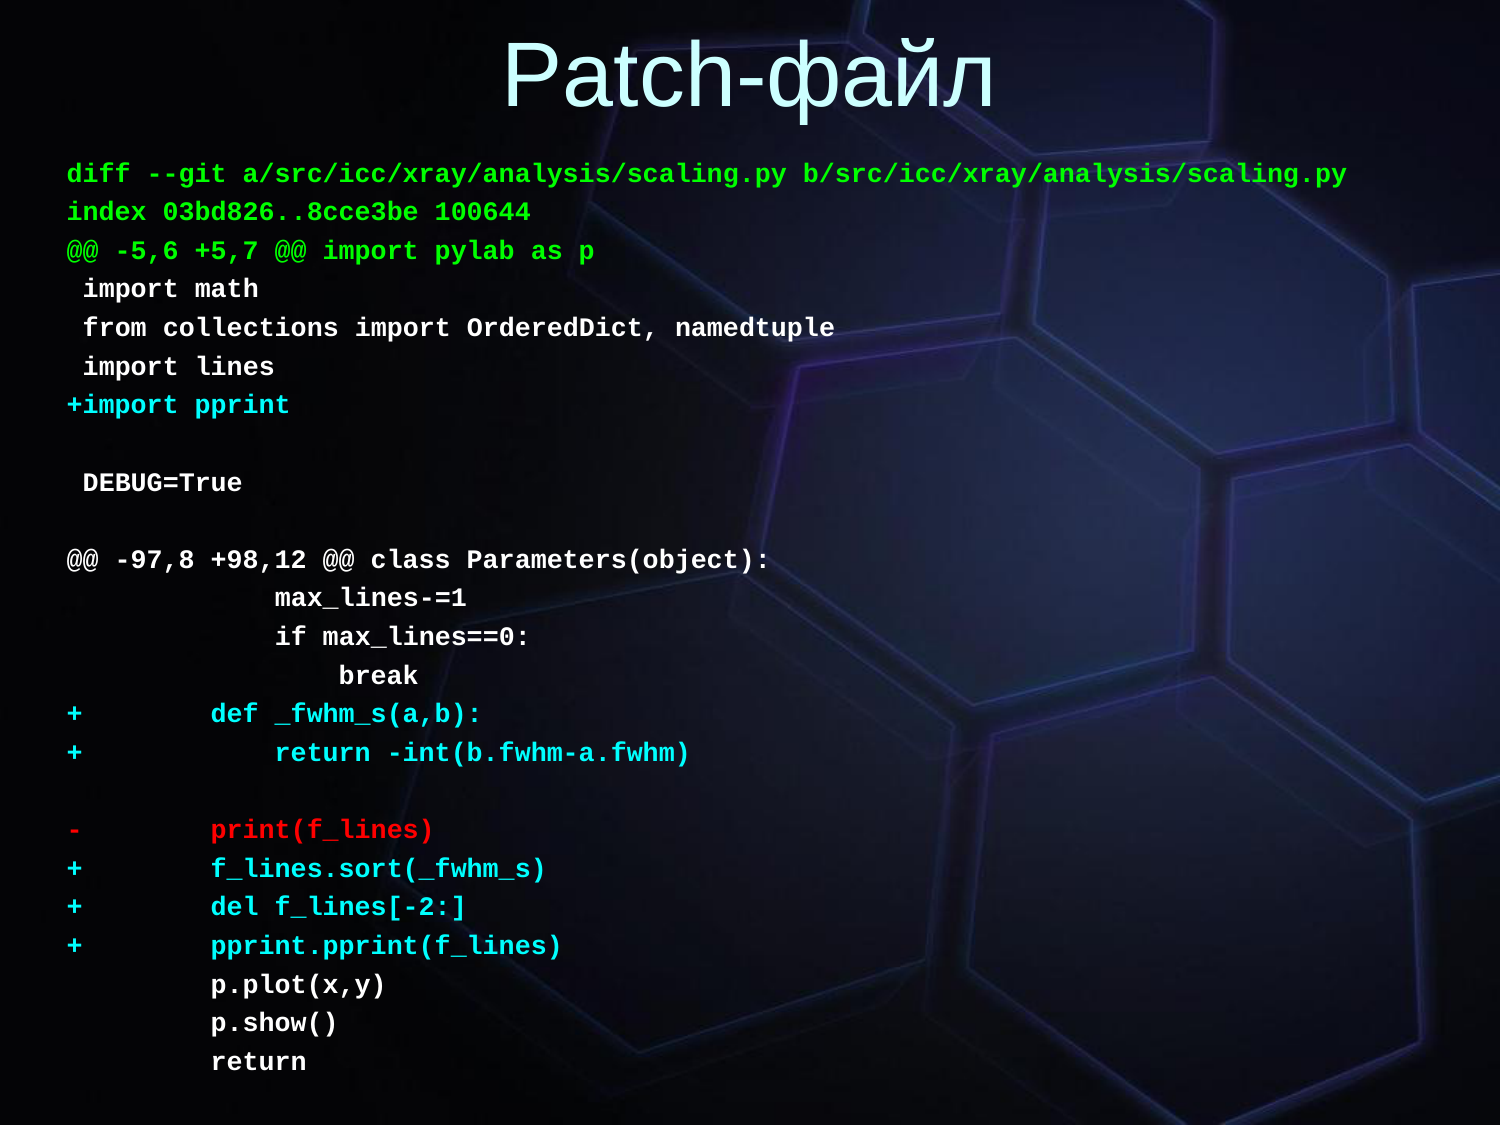

# Patch-файл
diff --git a/src/icc/xray/analysis/scaling.py b/src/icc/xray/analysis/scaling.py
index 03bd826..8cce3be 100644
@@ -5,6 +5,7 @@ import pylab as p
 import math
 from collections import OrderedDict, namedtuple
 import lines
+import pprint
 DEBUG=True
@@ -97,8 +98,12 @@ class Parameters(object):
 max_lines-=1
 if max_lines==0:
 break
+ def _fwhm_s(a,b):
+ return -int(b.fwhm-a.fwhm)
- print(f_lines)
+ f_lines.sort(_fwhm_s)
+ del f_lines[-2:]
+ pprint.pprint(f_lines)
 p.plot(x,y)
 p.show()
 return